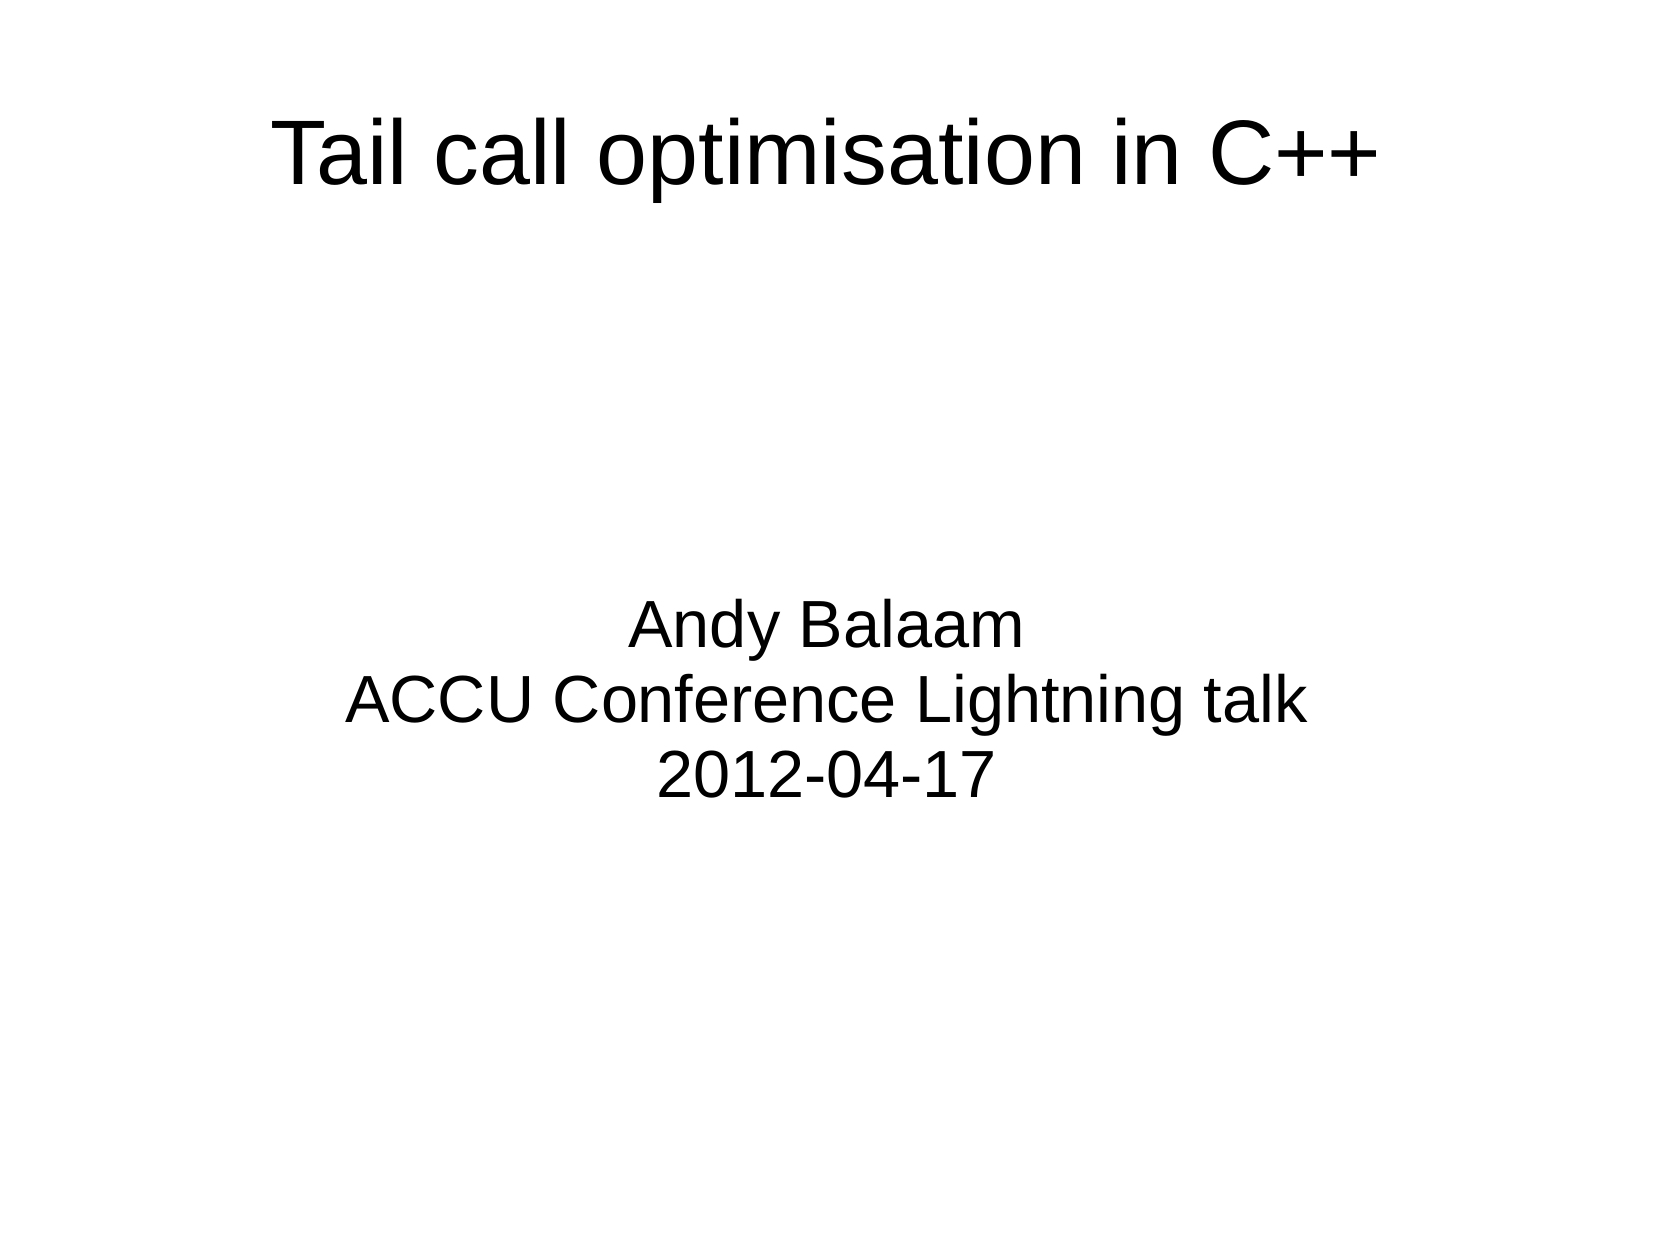

# Tail call optimisation in C++
Andy Balaam
ACCU Conference Lightning talk
2012-04-17